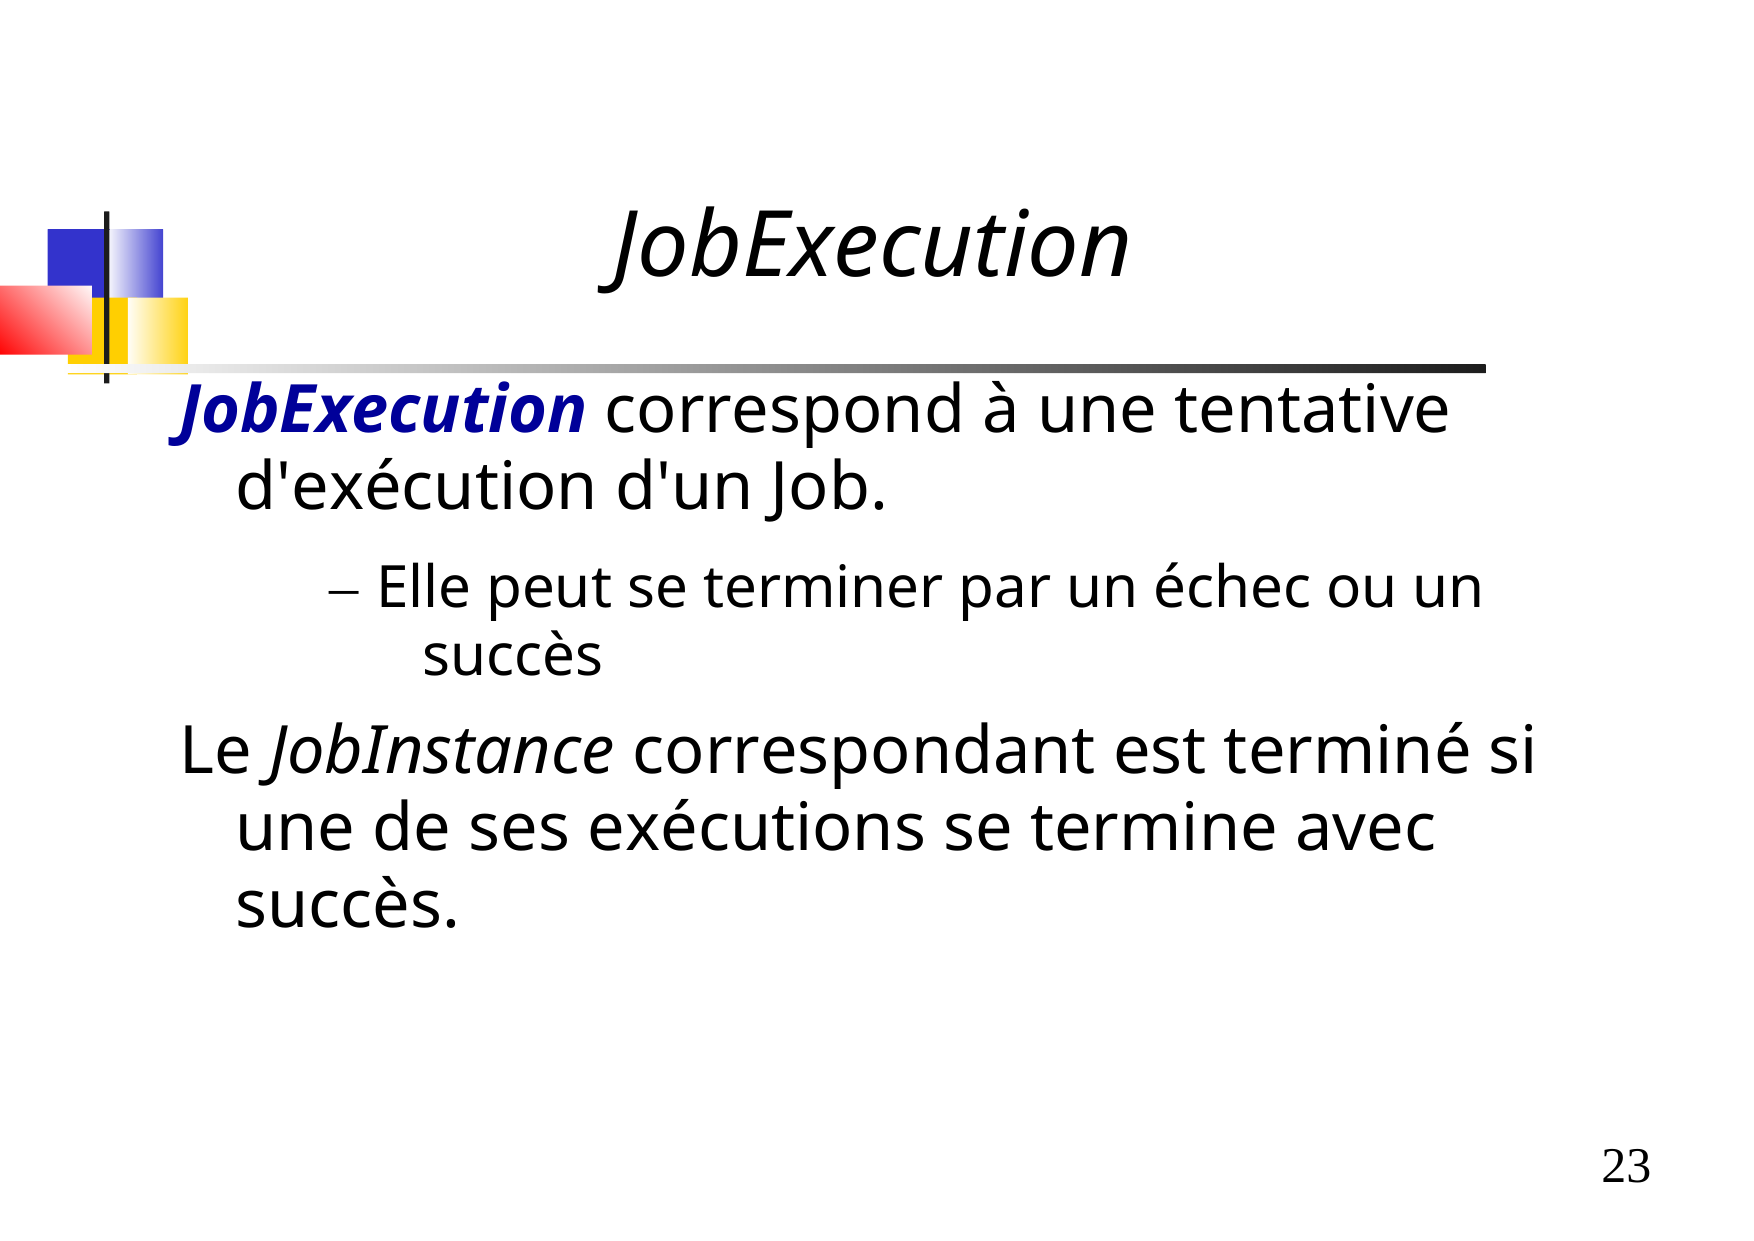

# JobExecution
JobExecution correspond à une tentative d'exécution d'un Job.
Elle peut se terminer par un échec ou un succès
Le JobInstance correspondant est terminé si une de ses exécutions se termine avec succès.